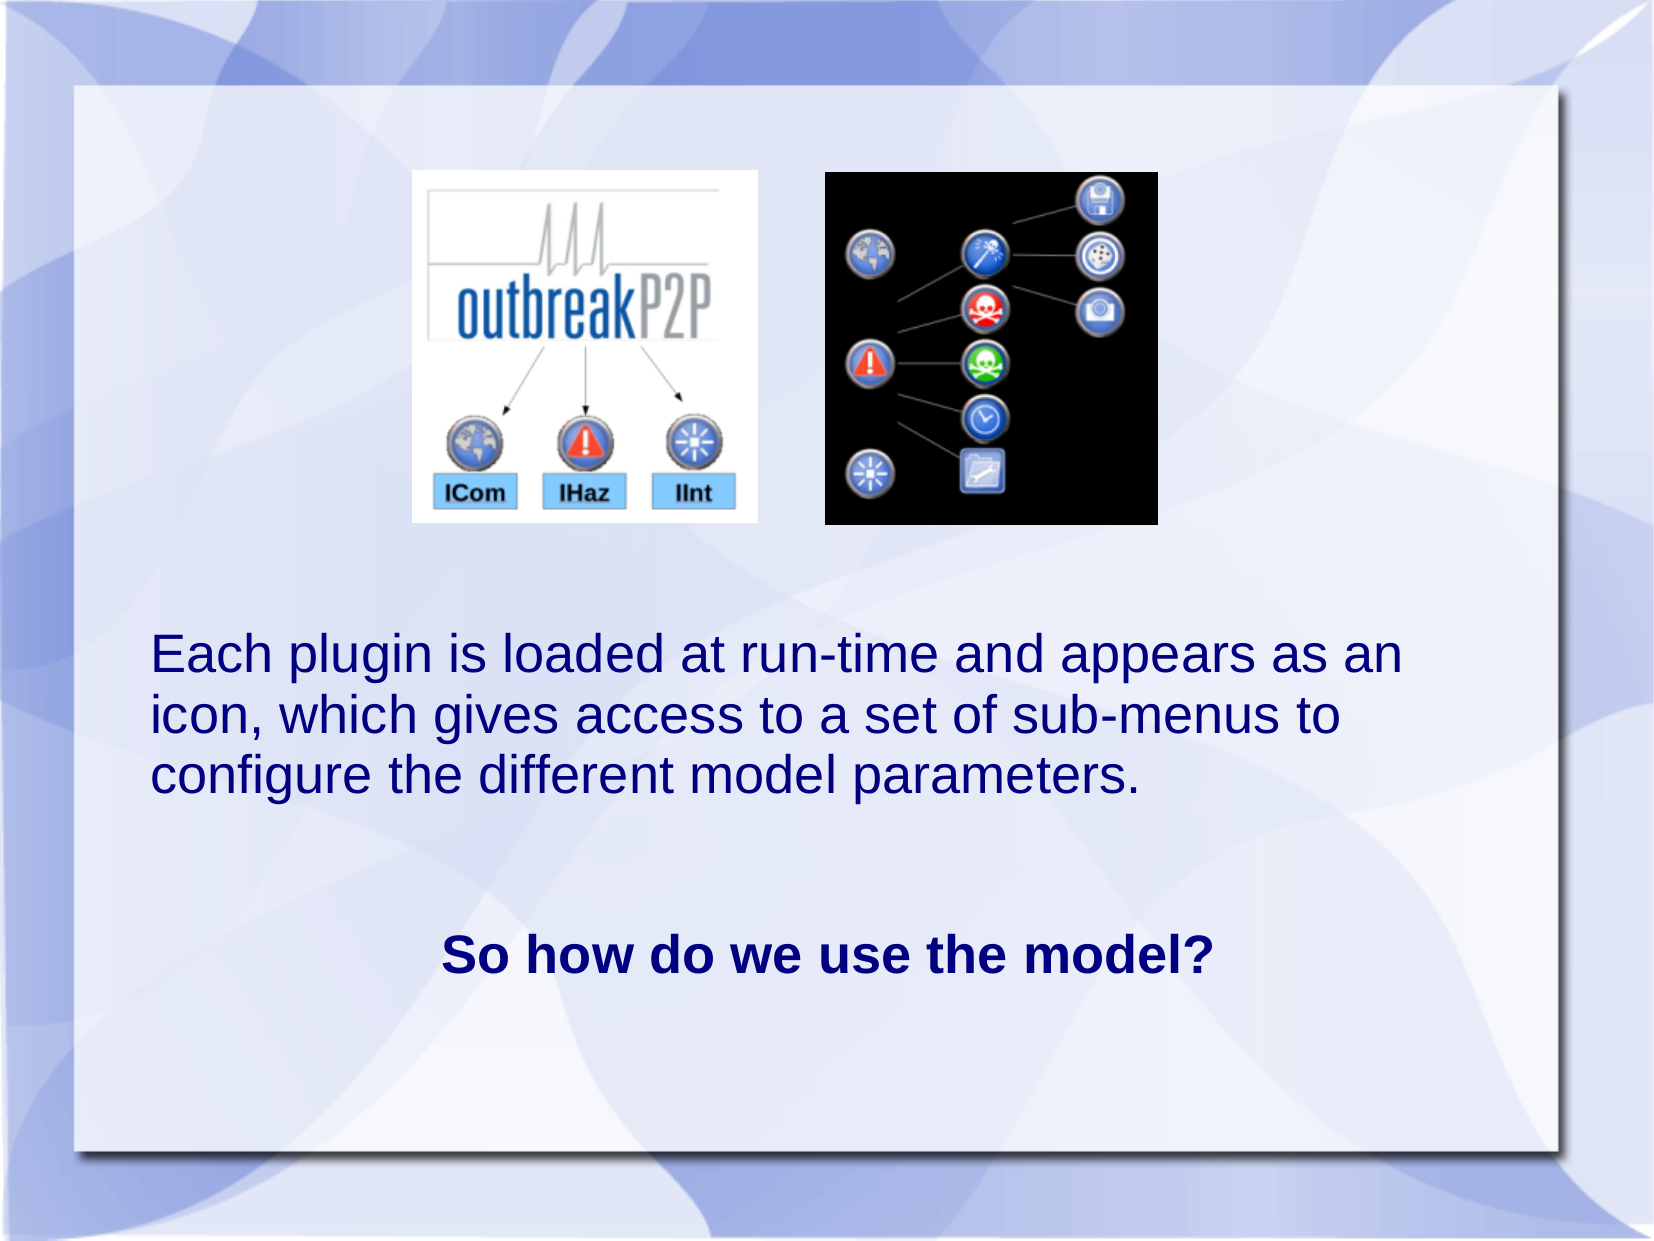

# Each plugin is loaded at run-time and appears as an icon, which gives access to a set of sub-menus to configure the different model parameters.
So how do we use the model?